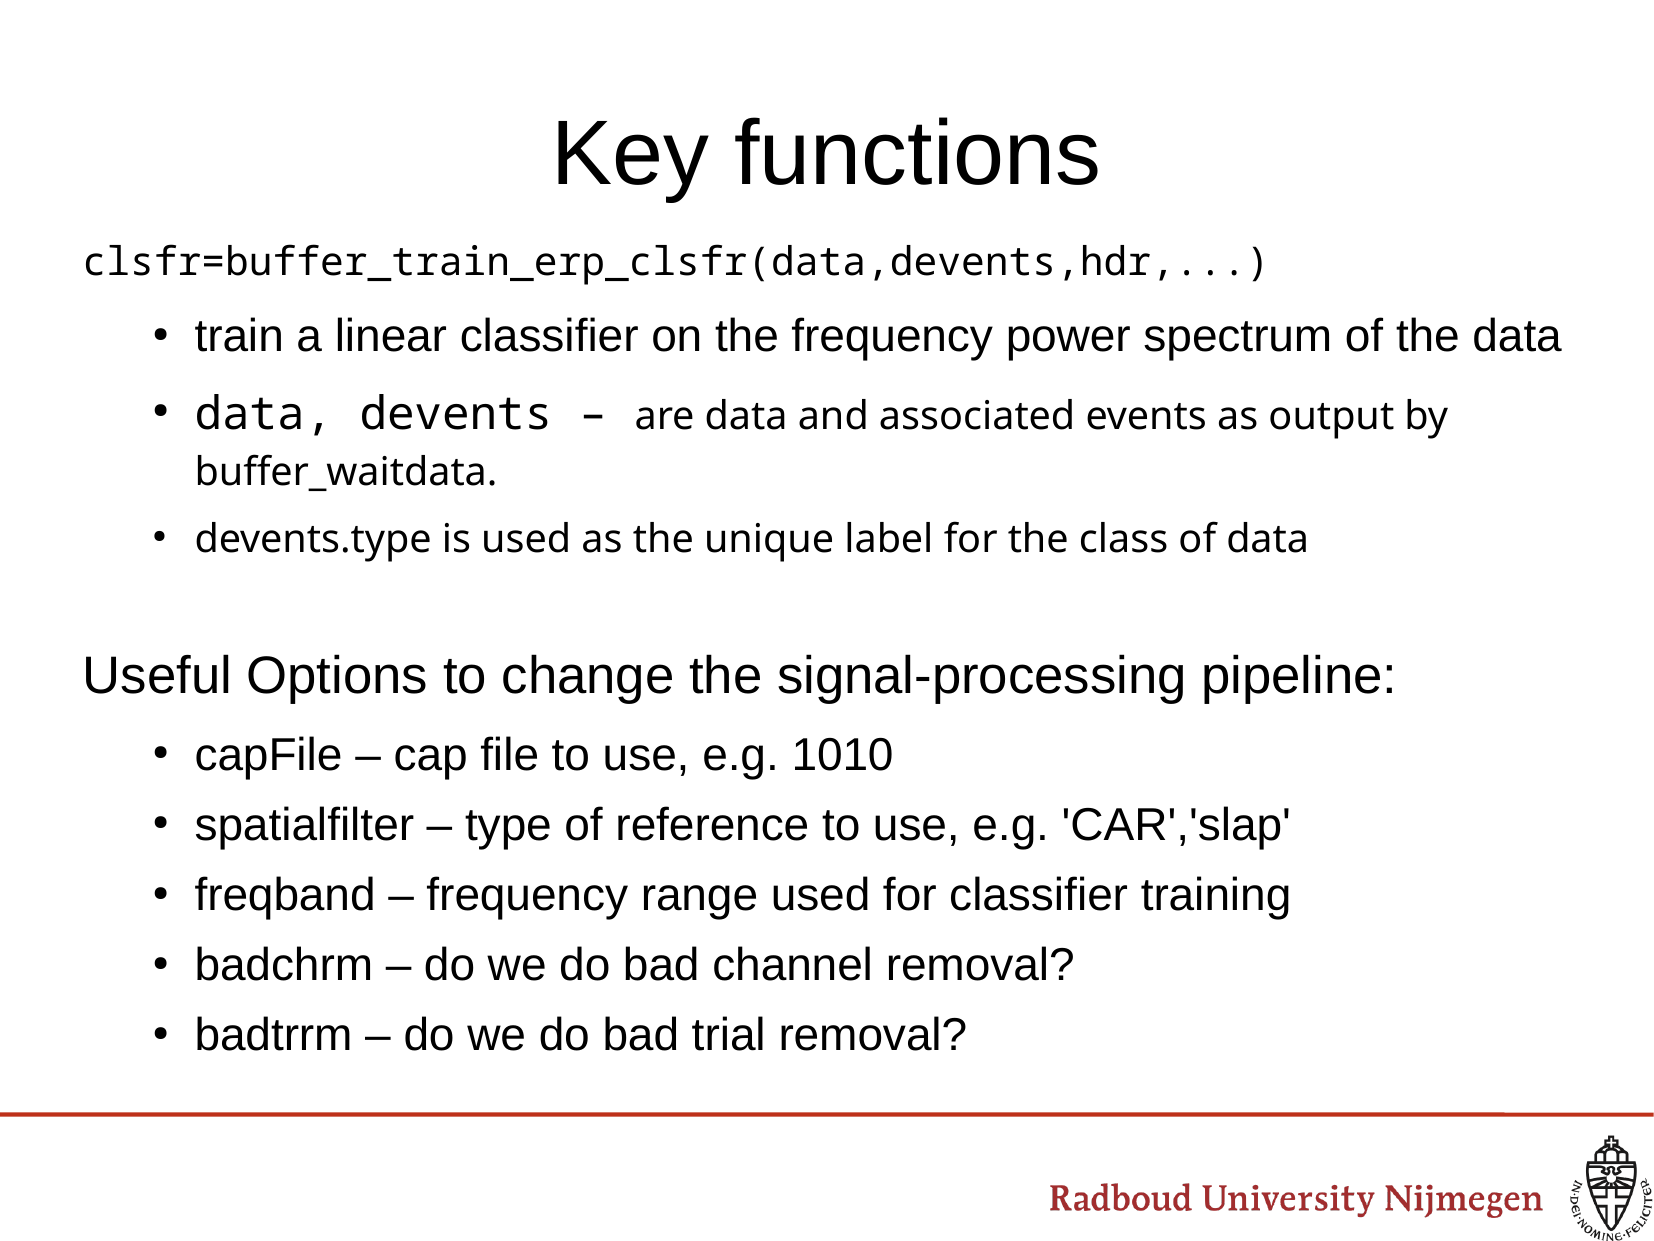

# Key functions
clsfr=buffer_train_erp_clsfr(data,devents,hdr,...)
train a linear classifier on the frequency power spectrum of the data
data, devents – are data and associated events as output by buffer_waitdata.
devents.type is used as the unique label for the class of data
Useful Options to change the signal-processing pipeline:
capFile – cap file to use, e.g. 1010
spatialfilter – type of reference to use, e.g. 'CAR','slap'
freqband – frequency range used for classifier training
badchrm – do we do bad channel removal?
badtrrm – do we do bad trial removal?